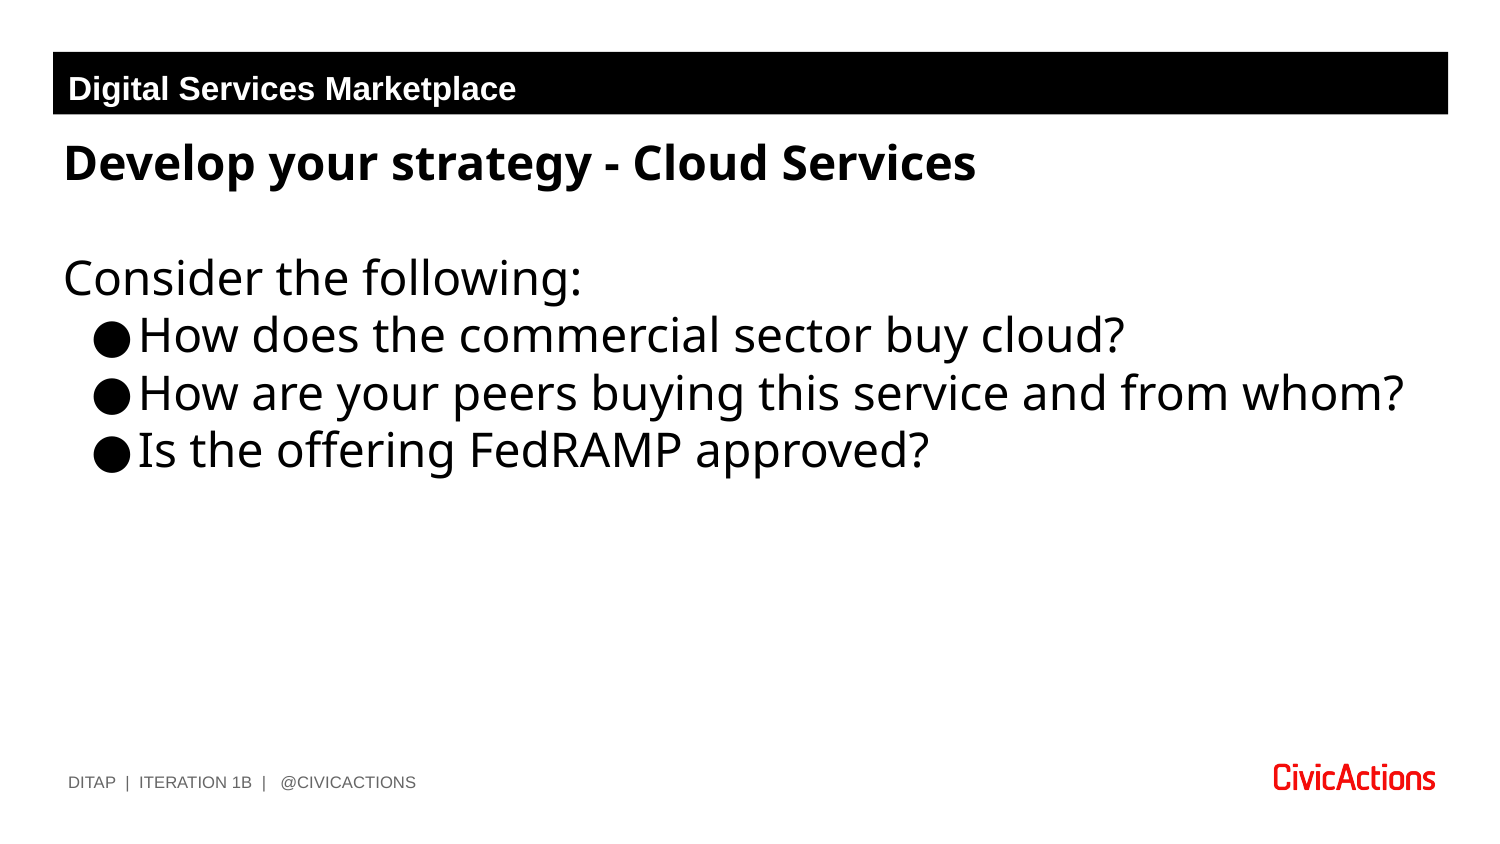

Digital Services Marketplace
Develop your strategy - Cloud Services
Consider the following:
How does the commercial sector buy cloud?
How are your peers buying this service and from whom?
Is the offering FedRAMP approved?